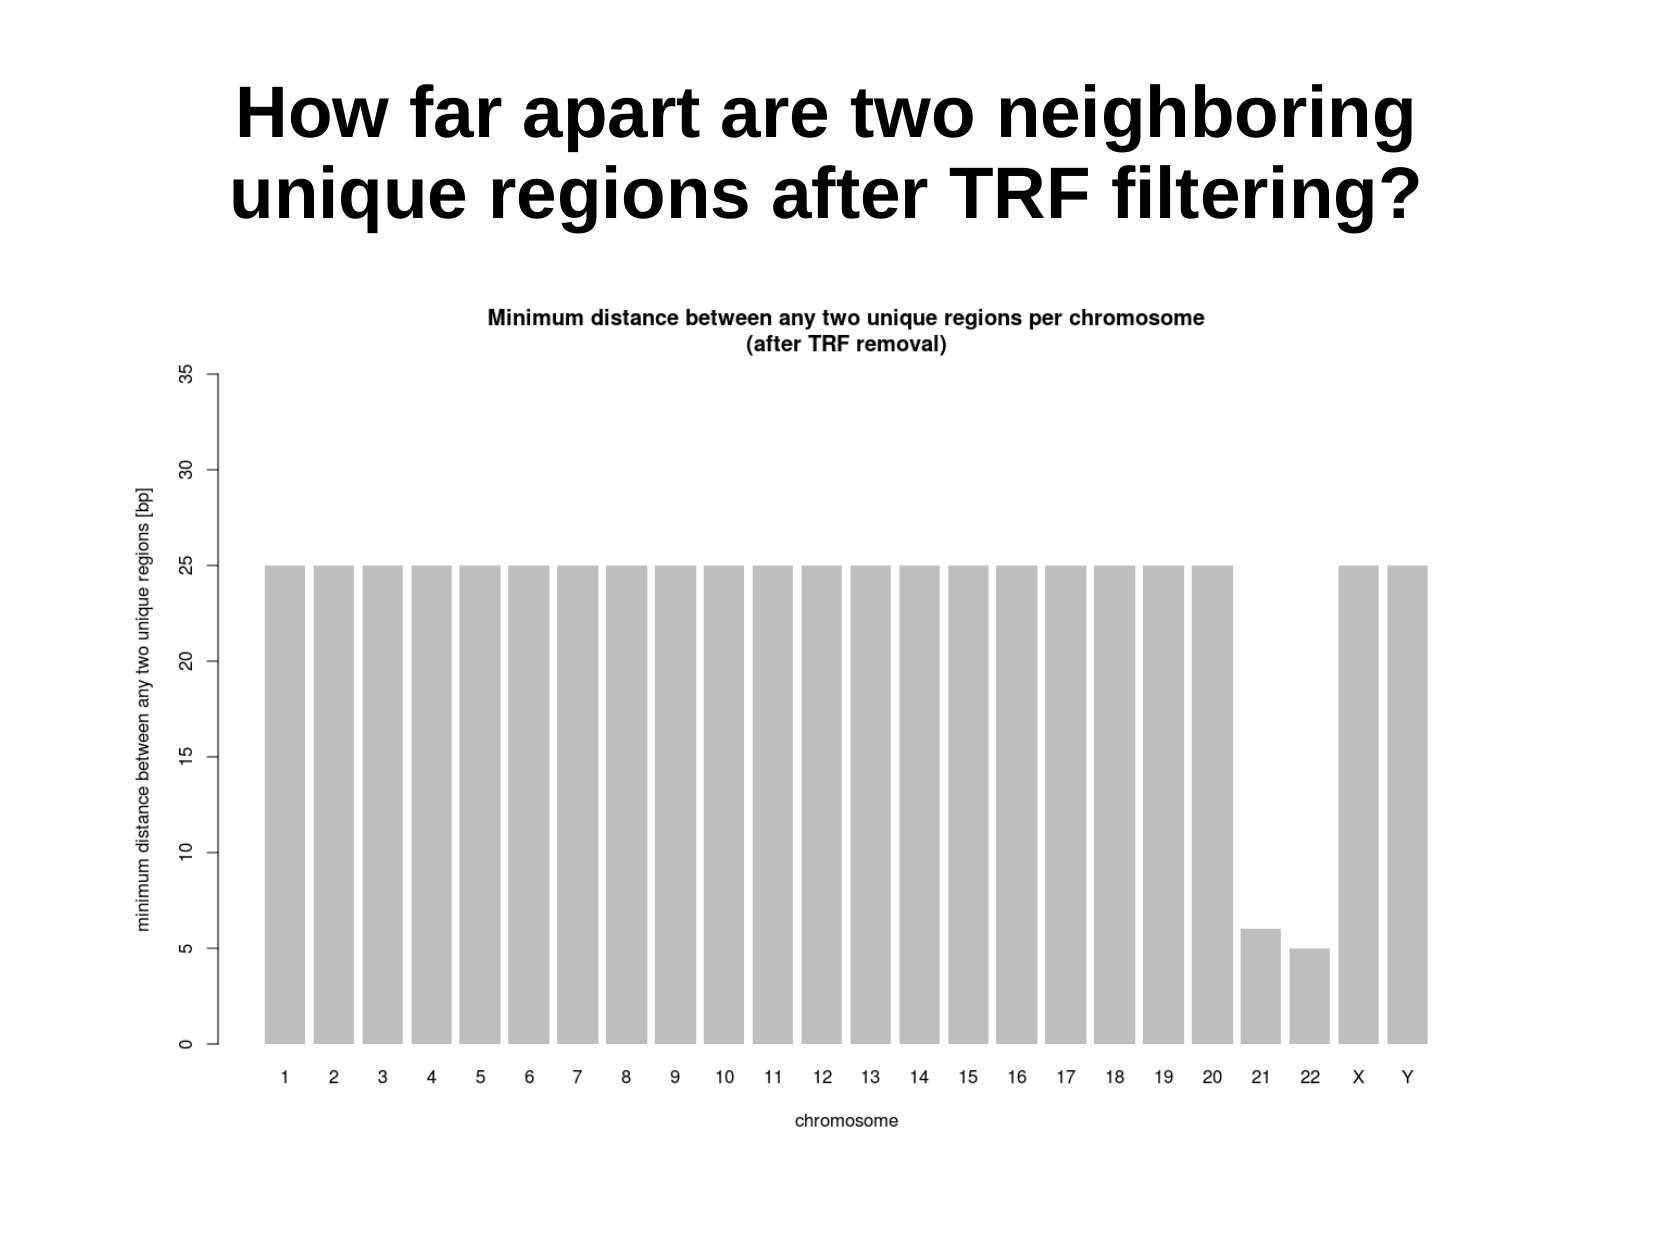

# How far apart are two neighboring unique regions after TRF filtering?